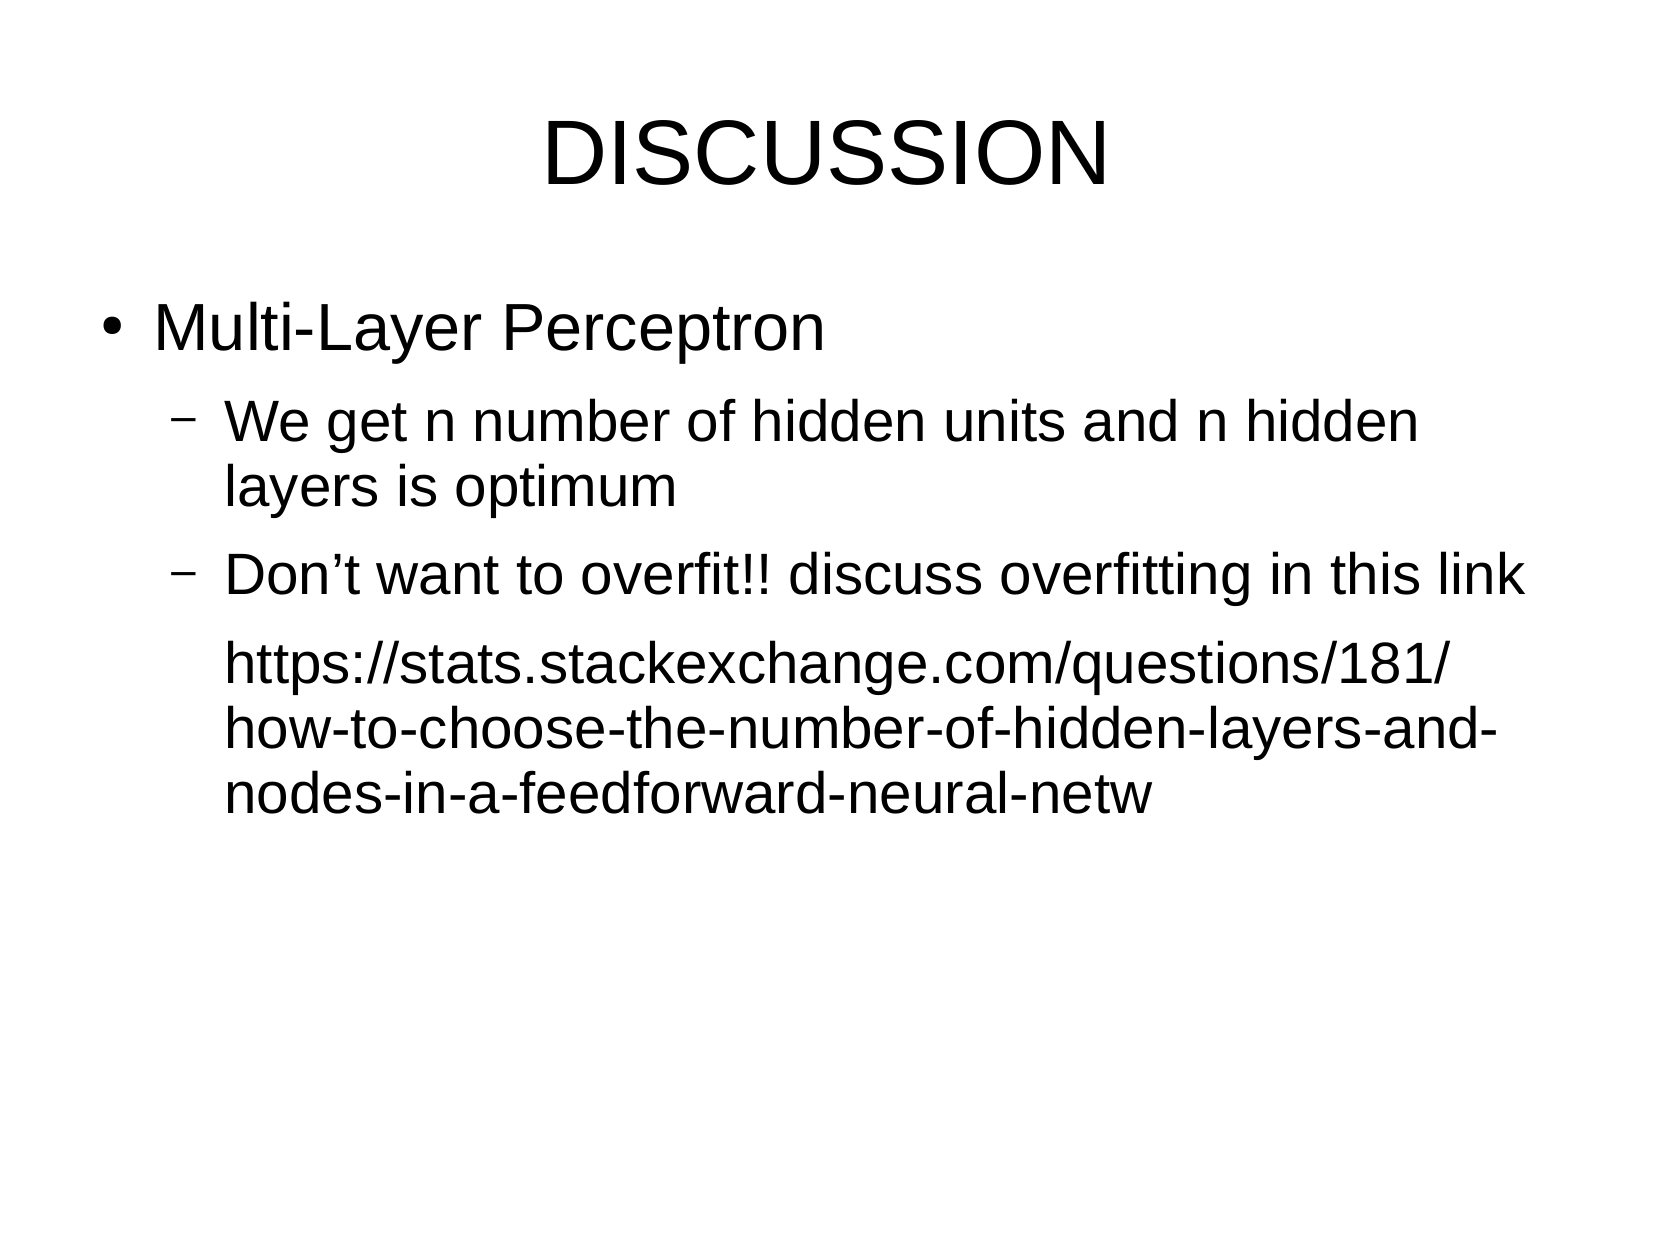

# DISCUSSION
Multi-Layer Perceptron
We get n number of hidden units and n hidden layers is optimum
Don’t want to overfit!! discuss overfitting in this link
https://stats.stackexchange.com/questions/181/how-to-choose-the-number-of-hidden-layers-and-nodes-in-a-feedforward-neural-netw